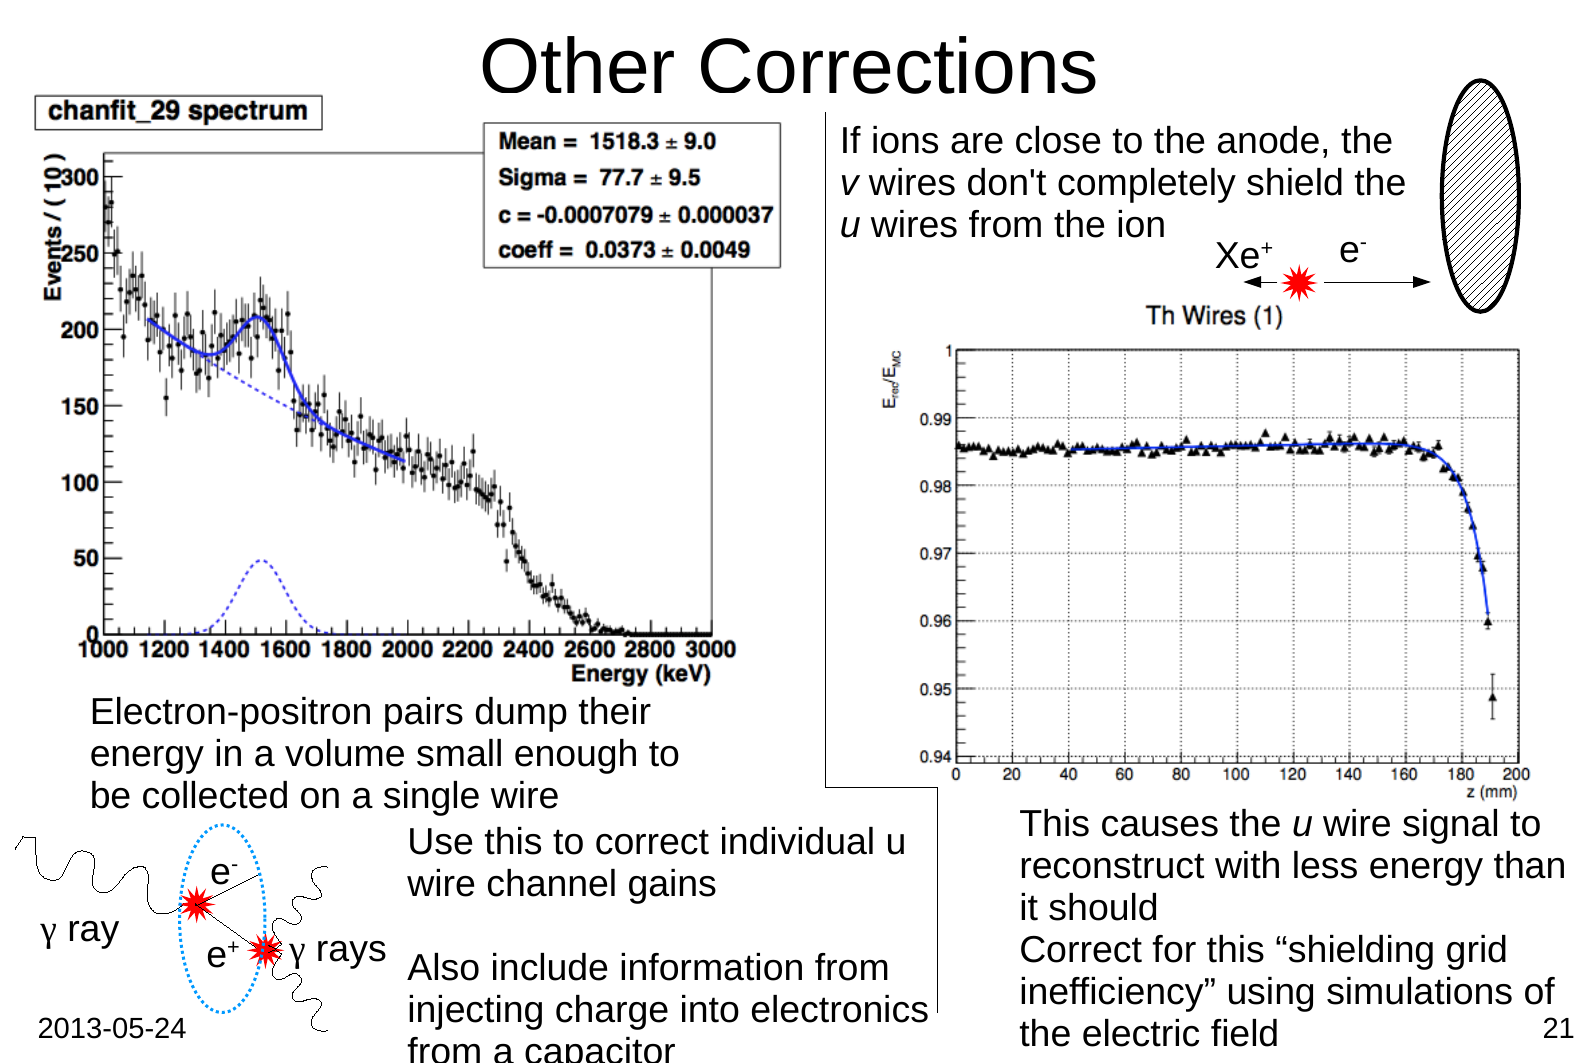

# Other Corrections
If ions are close to the anode, the v wires don't completely shield the u wires from the ion
e-
Xe+
Electron-positron pairs dump their energy in a volume small enough to be collected on a single wire
This causes the u wire signal to reconstruct with less energy than it should
Correct for this “shielding grid inefficiency” using simulations of the electric field
Use this to correct individual u wire channel gains
Also include information from injecting charge into electronics from a capacitor
e-
γ ray
γ rays
e+
2013-05-24
21